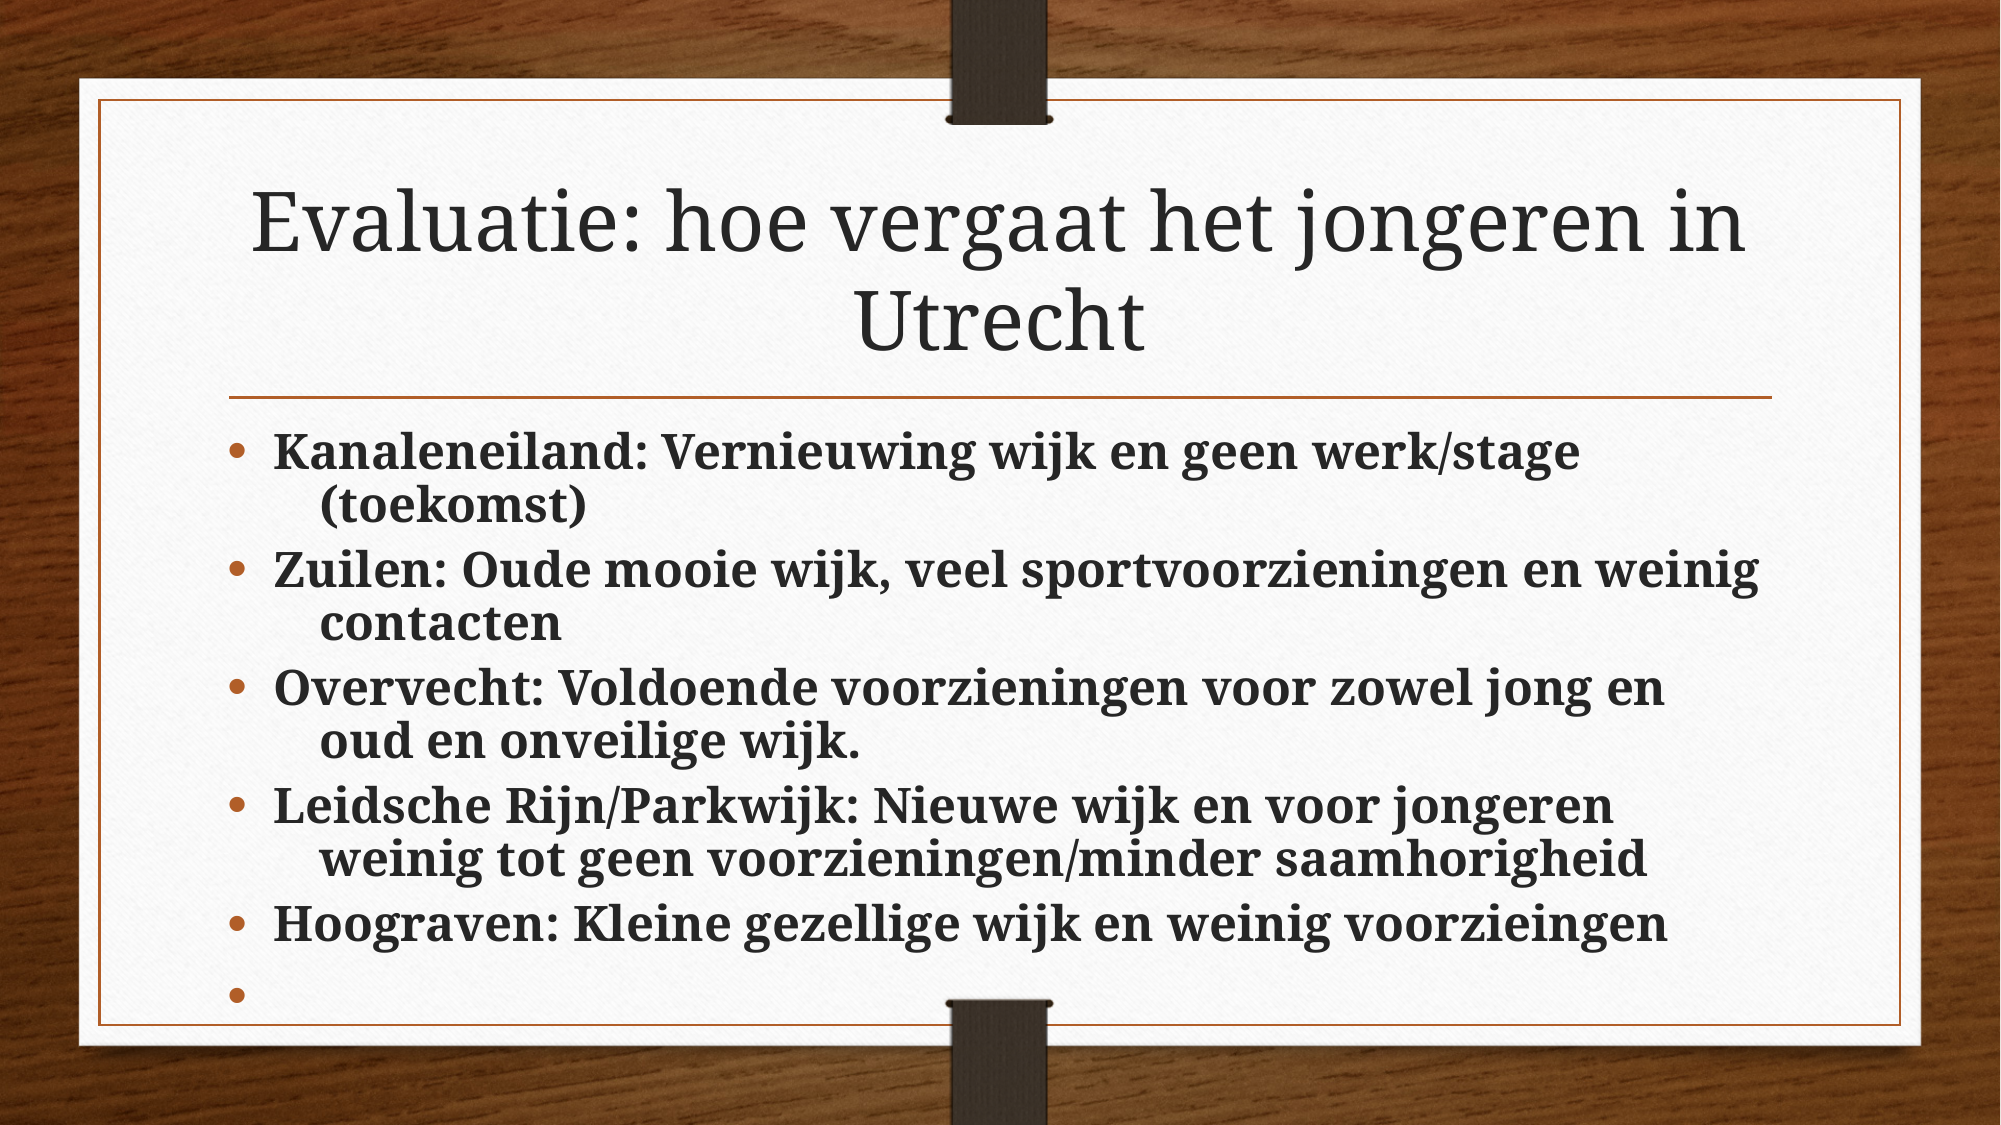

# Evaluatie: hoe vergaat het jongeren in Utrecht
Kanaleneiland: Vernieuwing wijk en geen werk/stage (toekomst)
Zuilen: Oude mooie wijk, veel sportvoorzieningen en weinig contacten
Overvecht: Voldoende voorzieningen voor zowel jong en oud en onveilige wijk.
Leidsche Rijn/Parkwijk: Nieuwe wijk en voor jongeren weinig tot geen voorzieningen/minder saamhorigheid
Hoograven: Kleine gezellige wijk en weinig voorzieingen